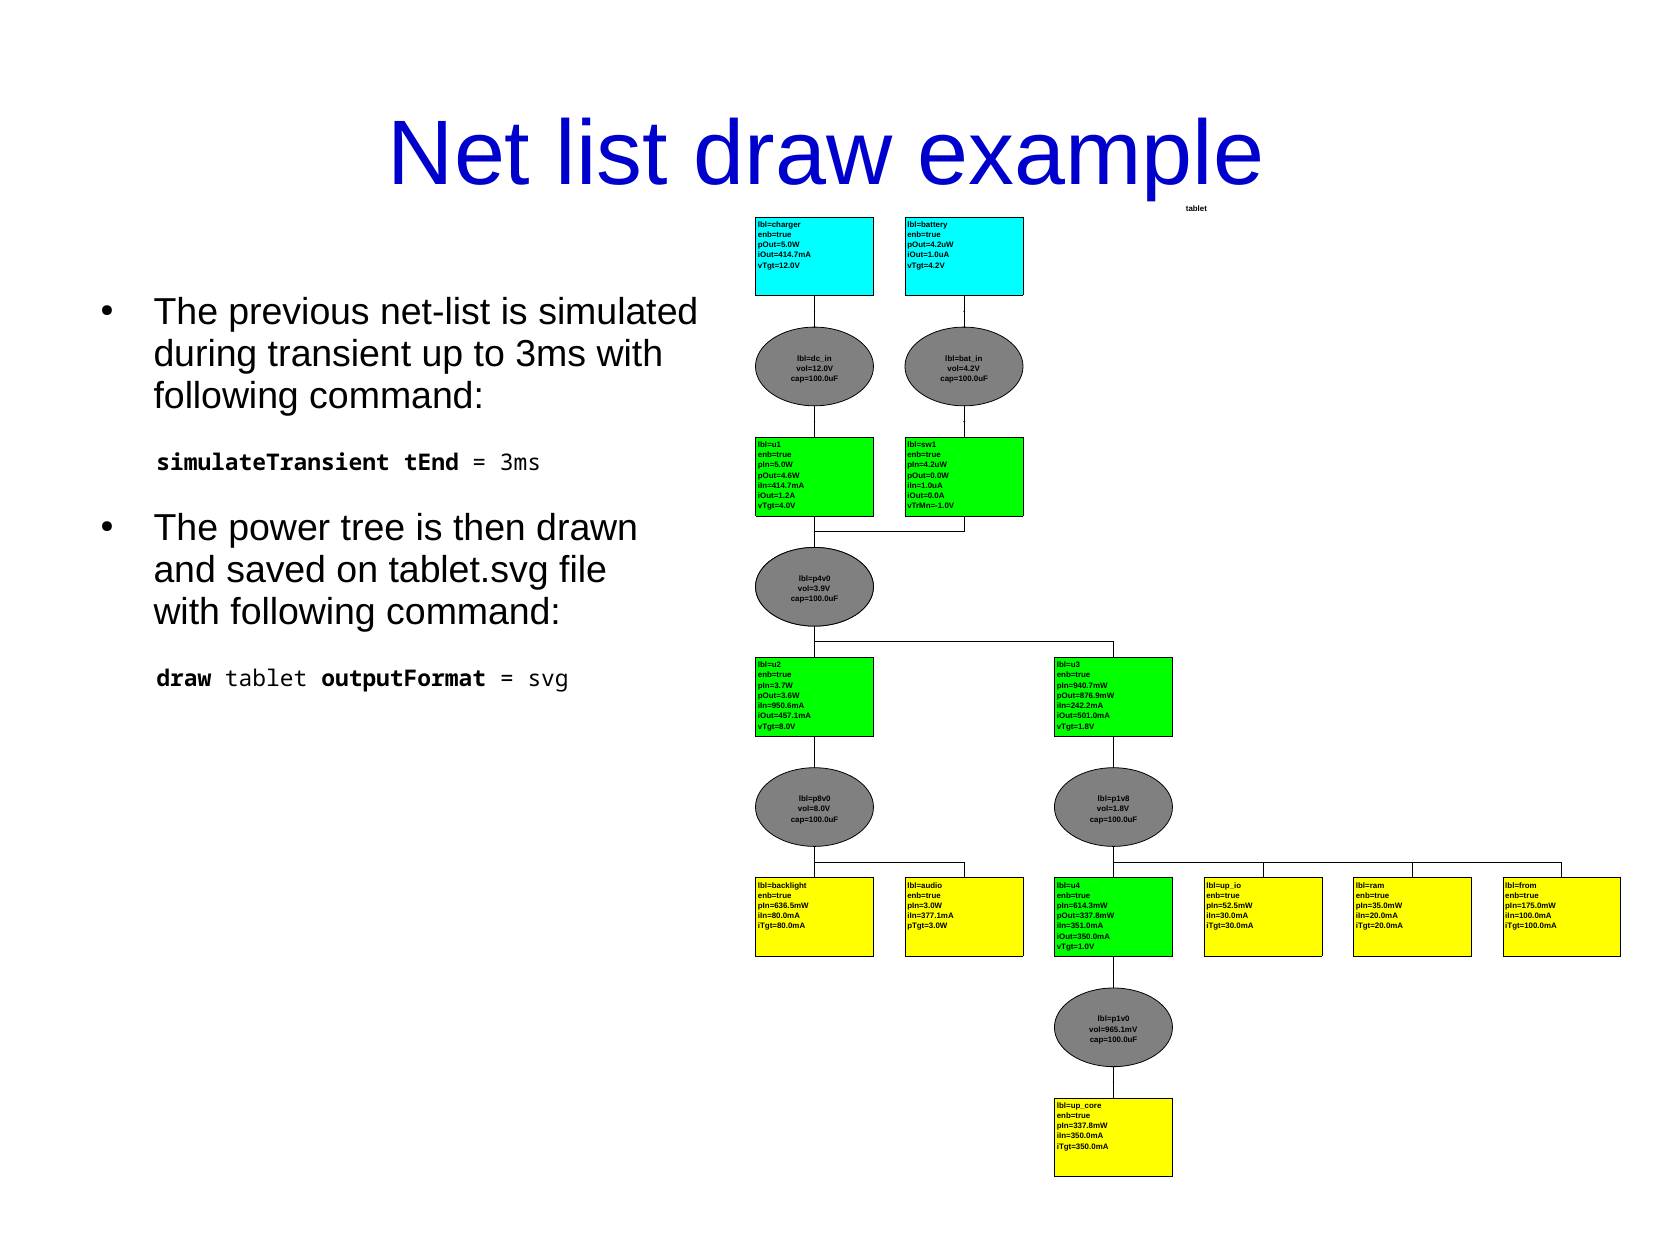

# Net list draw example
The previous net-list is simulated
during transient up to 3ms with
following command:
simulateTransient tEnd = 3ms
The power tree is then drawn
and saved on tablet.svg file
with following command:
draw tablet outputFormat = svg